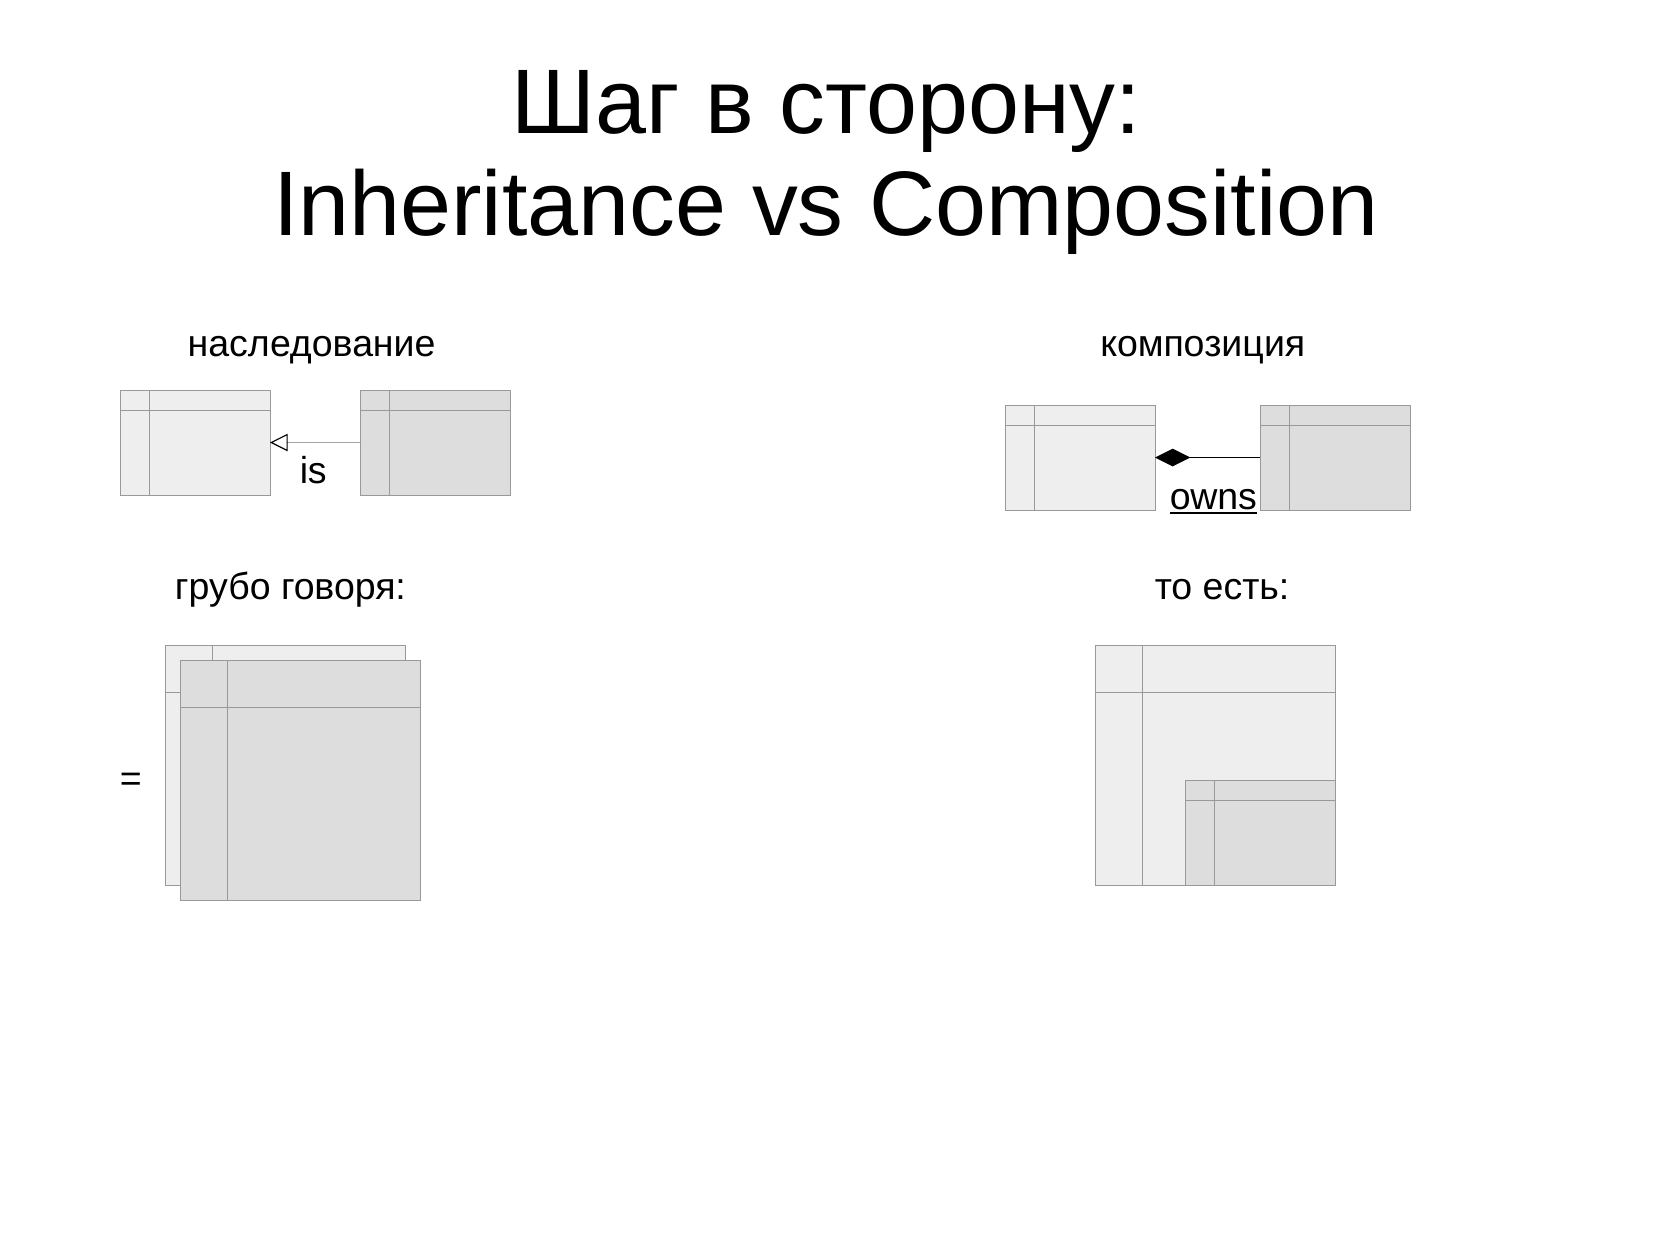

# Шаг в сторону: Inheritance vs Composition
наследование
композиция
is
owns
грубо говоря:
то есть:
=